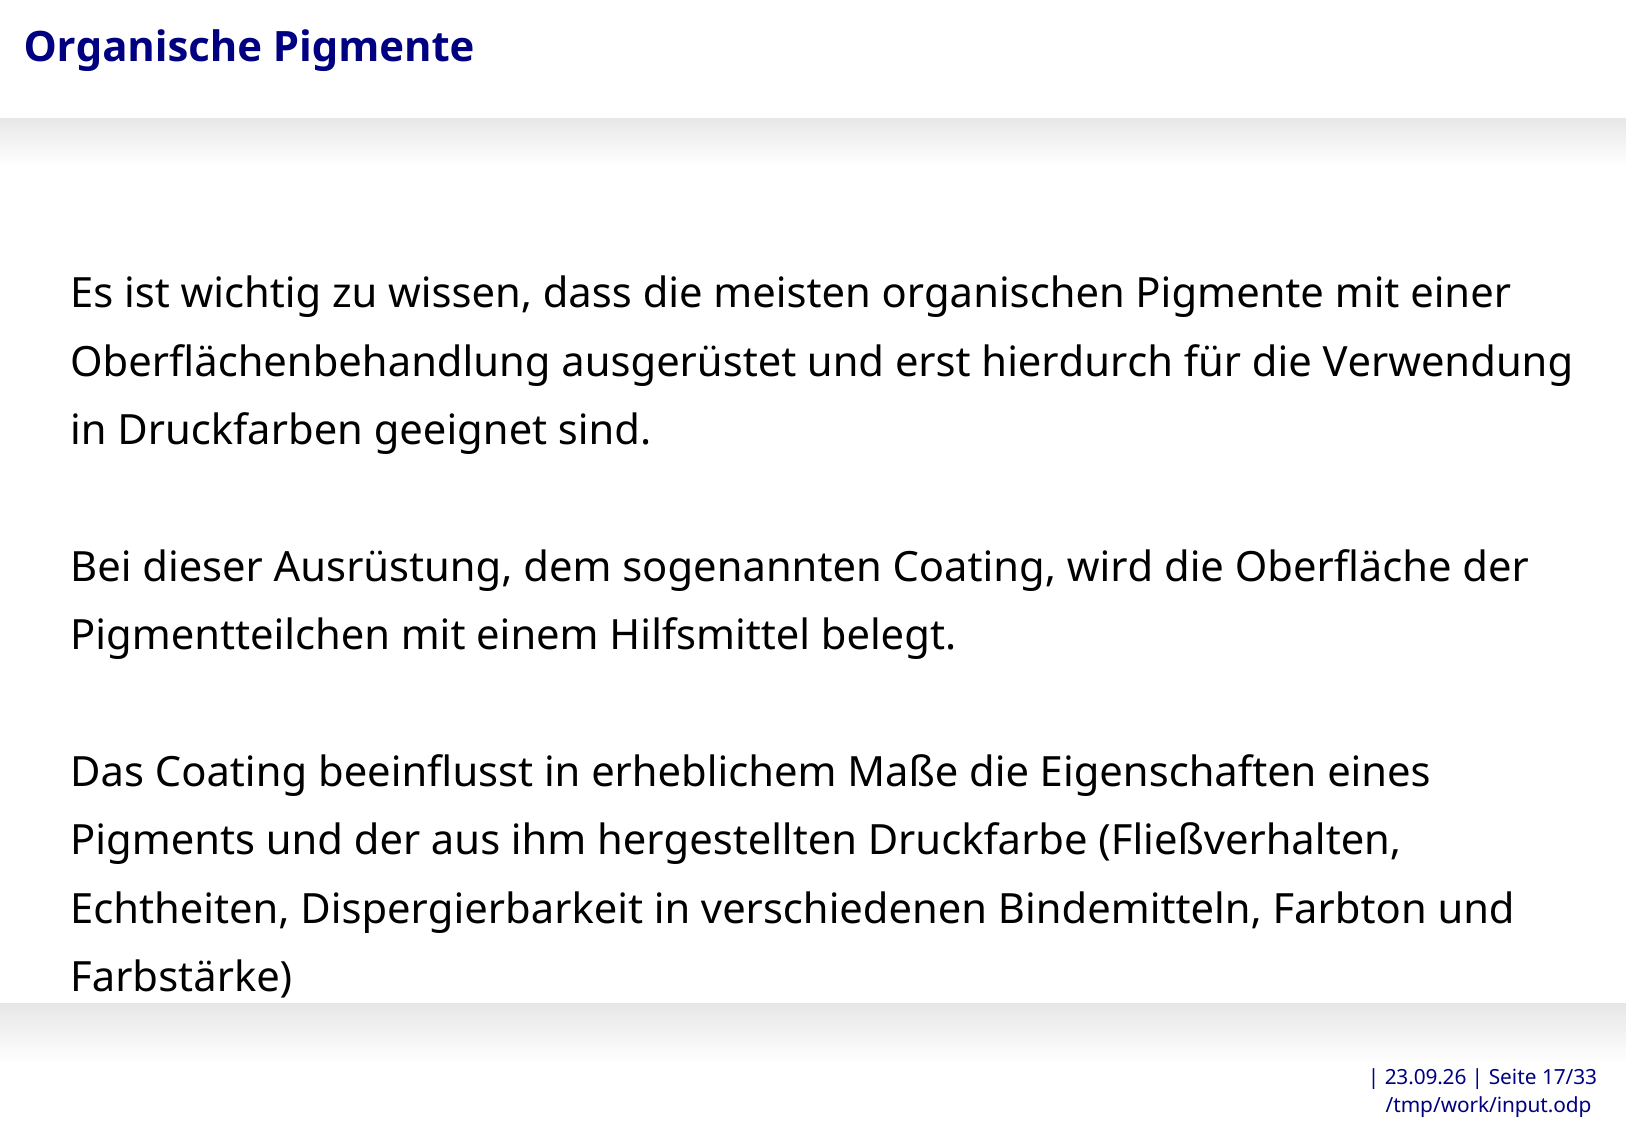

# Organische Pigmente
Es ist wichtig zu wissen, dass die meisten organischen Pigmente mit einer Oberflächenbehandlung ausgerüstet und erst hierdurch für die Verwendung in Druckfarben geeignet sind.
Bei dieser Ausrüstung, dem sogenannten Coating, wird die Oberfläche der Pigmentteilchen mit einem Hilfsmittel belegt.
Das Coating beeinflusst in erheblichem Maße die Eigenschaften eines Pigments und der aus ihm hergestellten Druckfarbe (Fließverhalten, Echtheiten, Dispergierbarkeit in verschiedenen Bindemitteln, Farbton und Farbstärke)